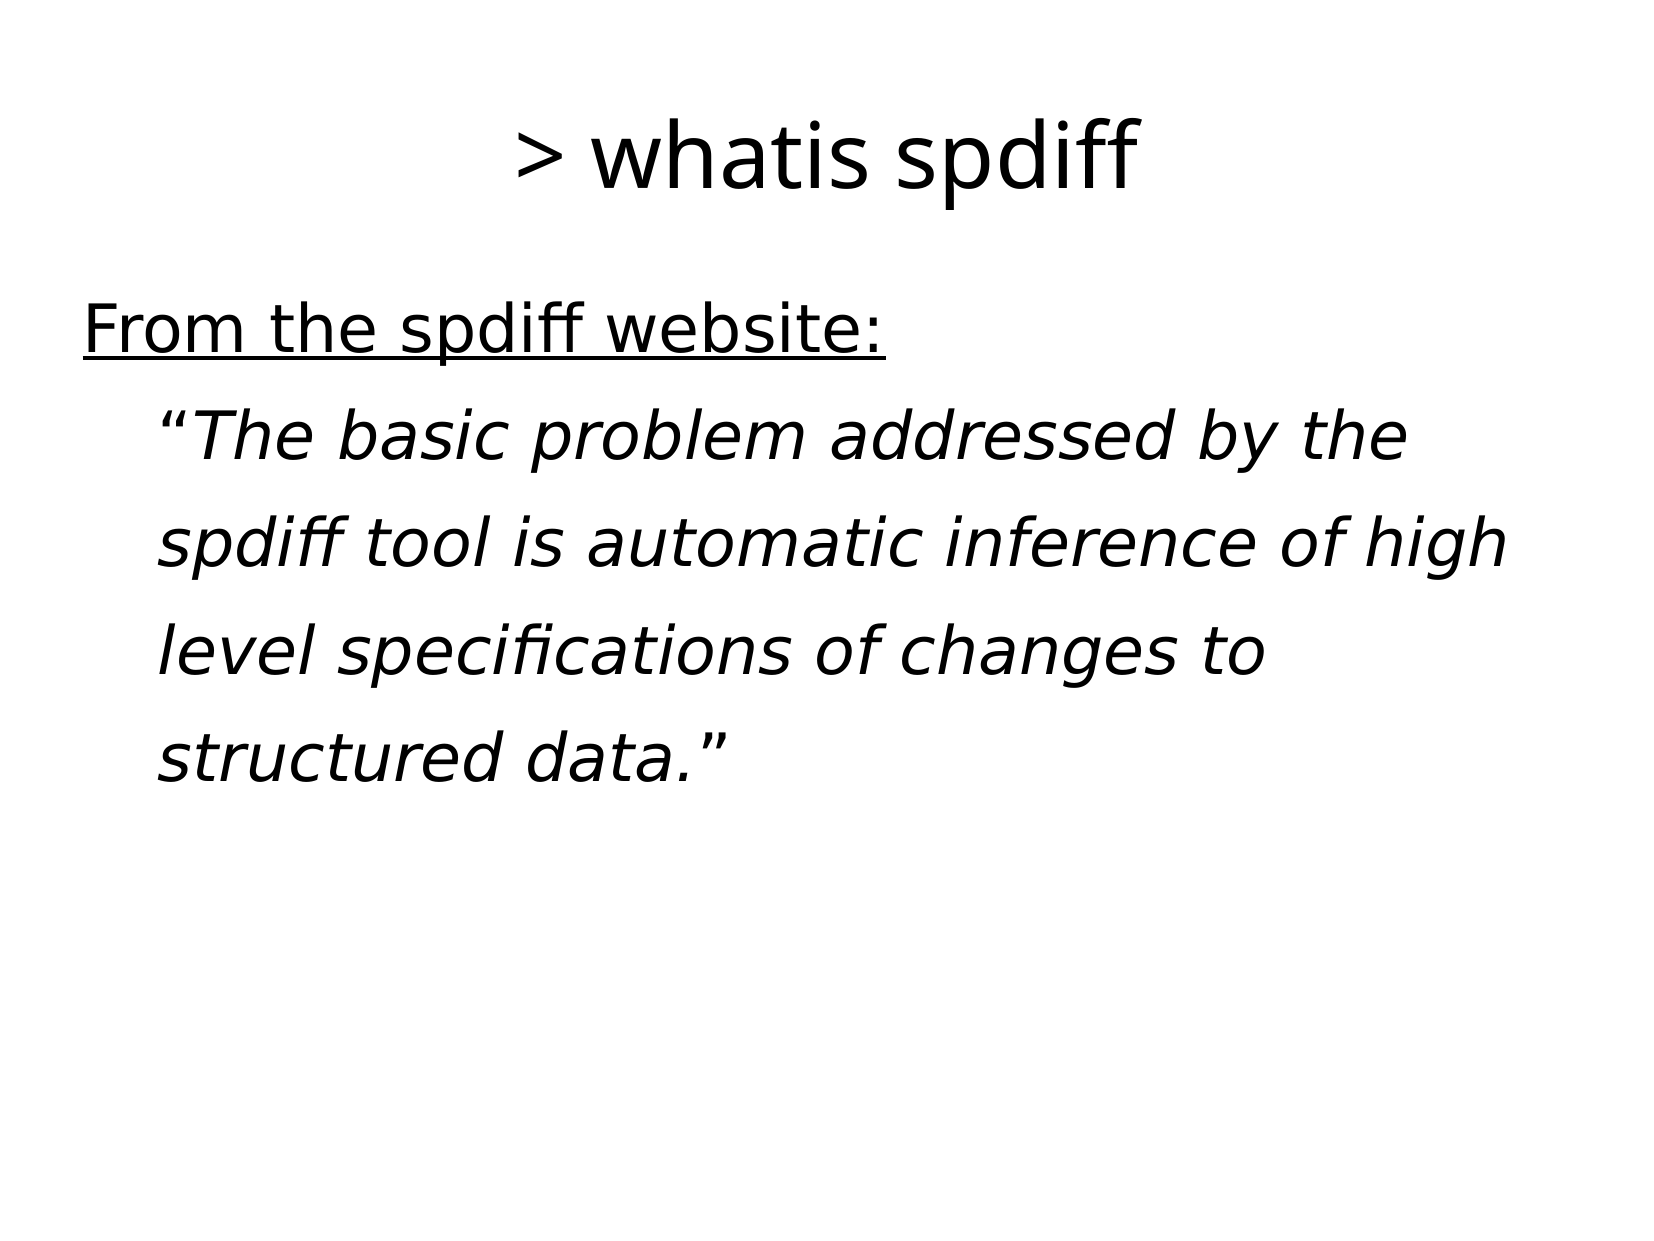

# > whatis spdiff
From the spdiff website:
	“The basic problem addressed by the
	spdiff tool is automatic inference of high
	level specifications of changes to
	structured data.”